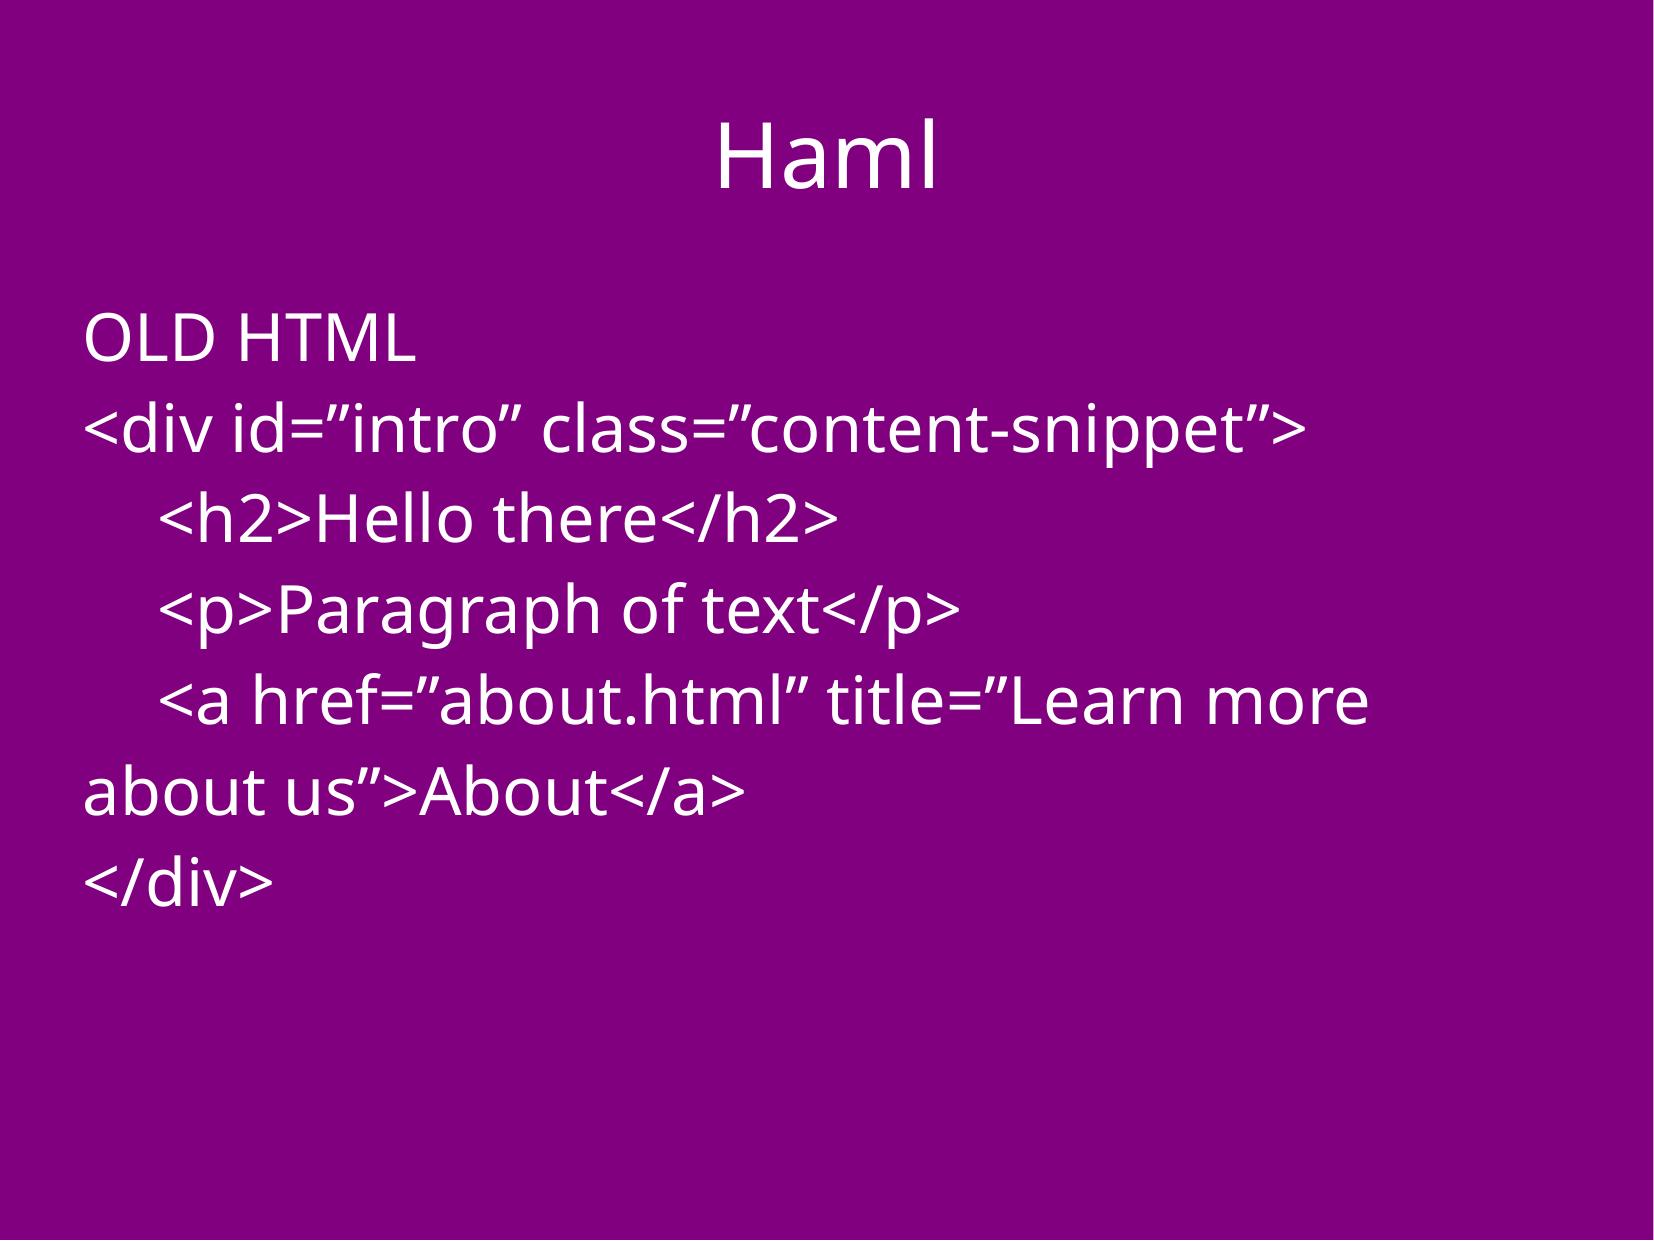

# Haml
OLD HTML
<div id=”intro” class=”content-snippet”>
	<h2>Hello there</h2>
	<p>Paragraph of text</p>
	<a href=”about.html” title=”Learn more about us”>About</a>
</div>